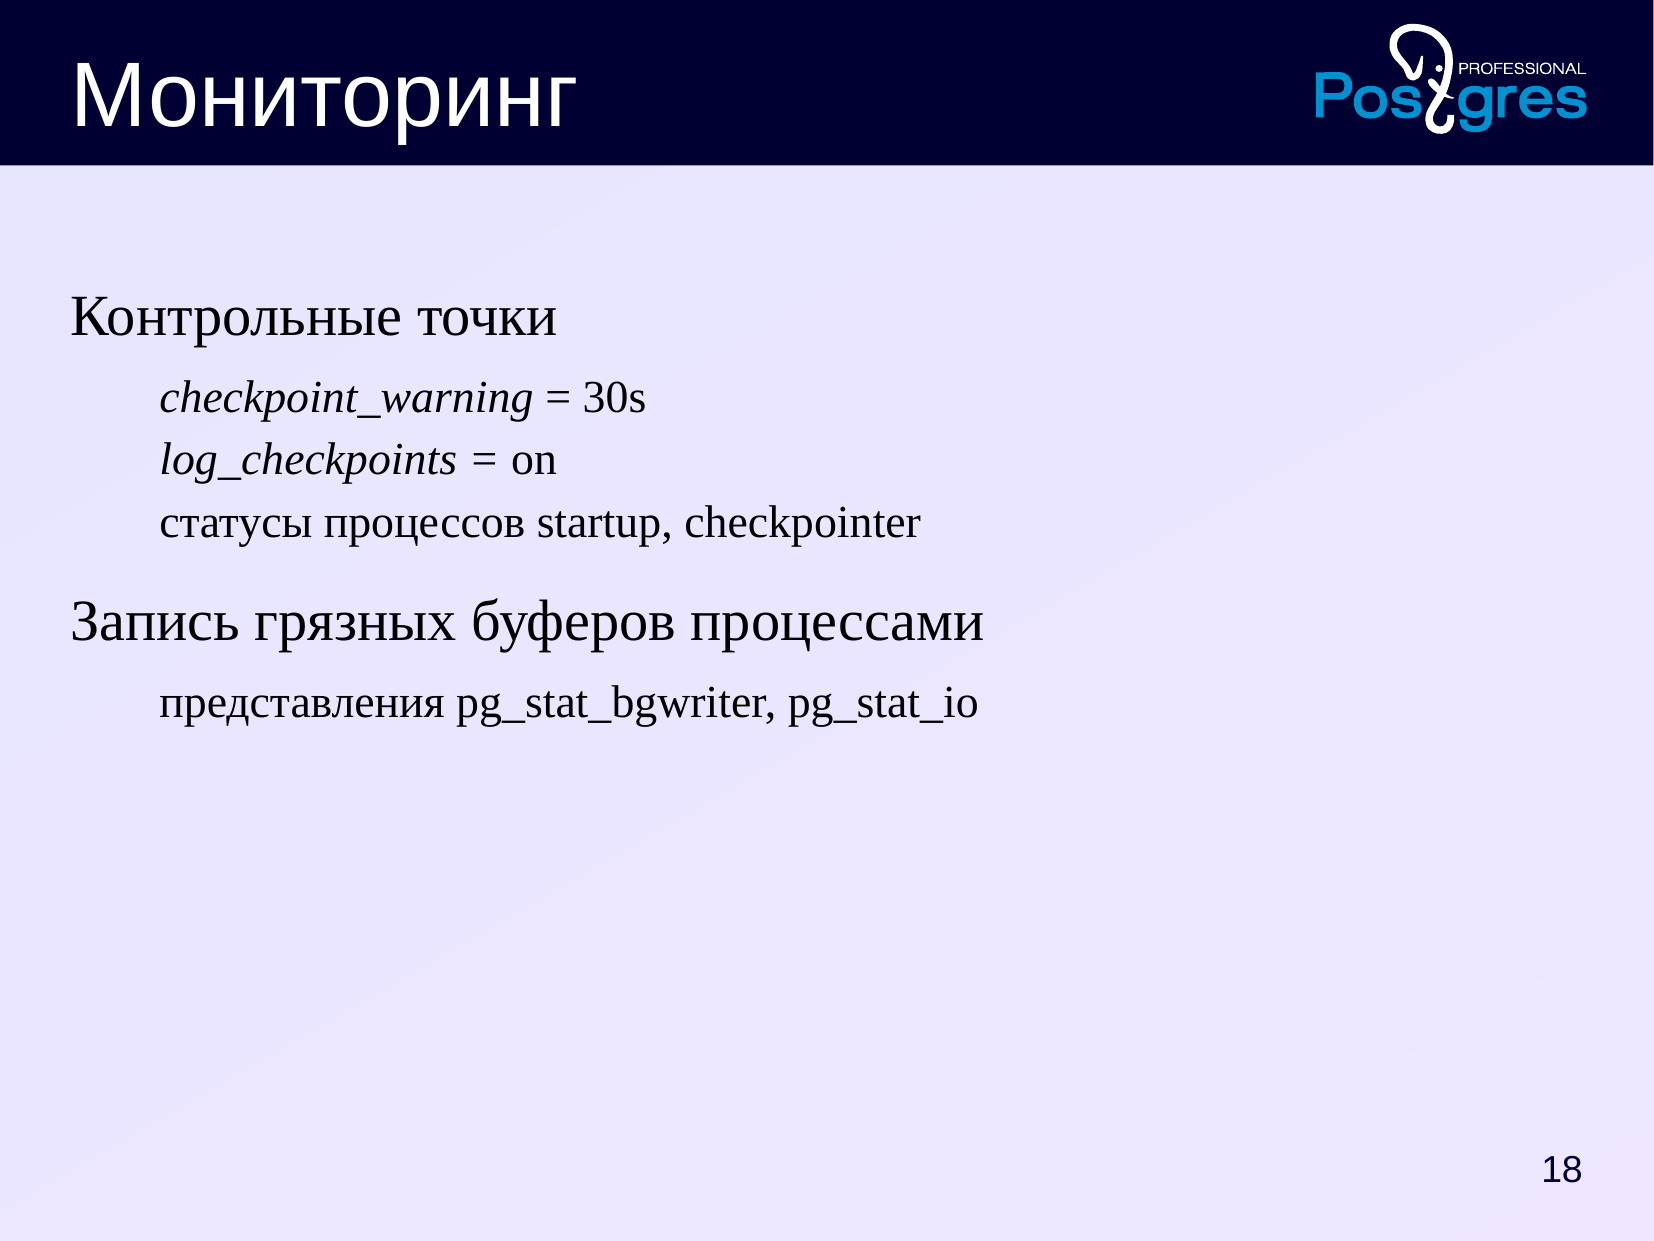

# Мониторинг
Контрольные точки
checkpoint_warning = 30s
log_checkpoints = on
статусы процессов startup, checkpointer
Запись грязных буферов процессами
представления pg_stat_bgwriter, pg_stat_io